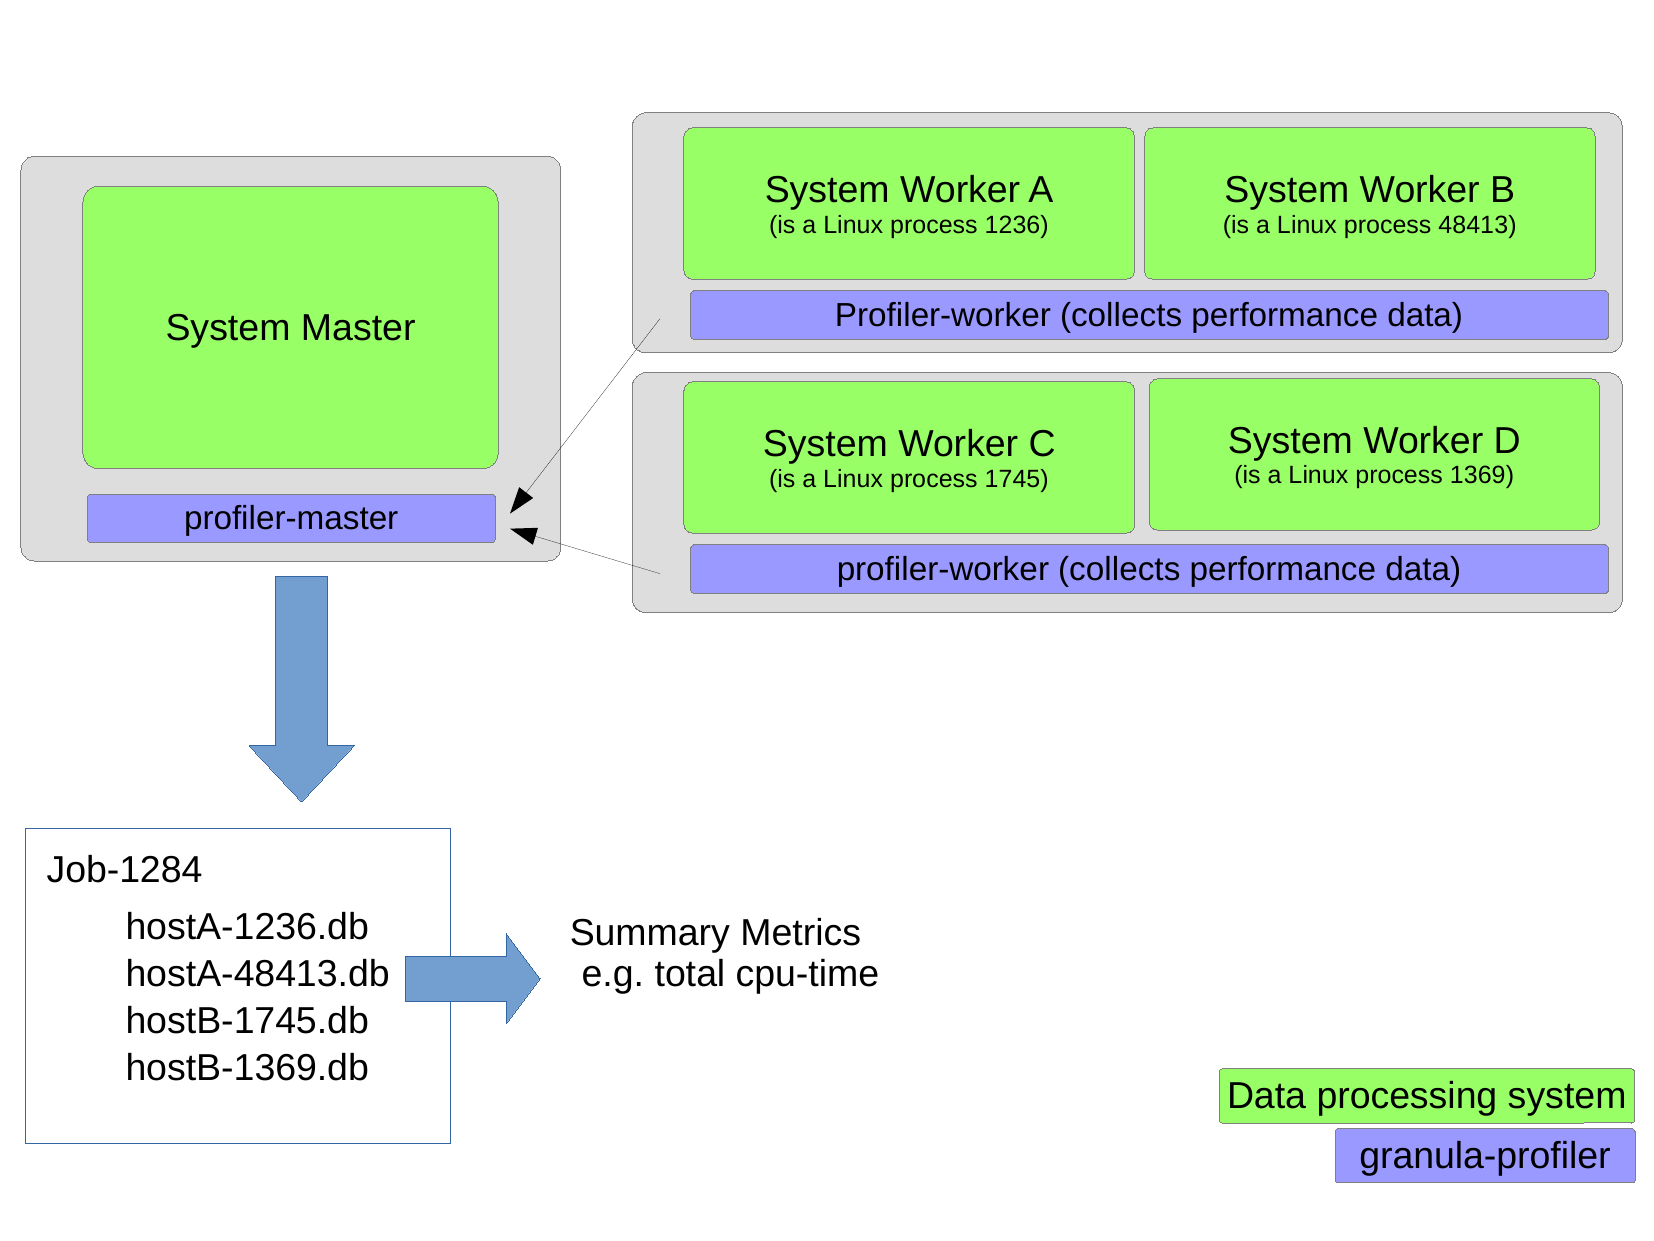

System Worker A
(is a Linux process 1236)
System Worker B
(is a Linux process 48413)
System Master
Profiler-worker (collects performance data)
System Worker D
(is a Linux process 1369)
System Worker C
(is a Linux process 1745)
profiler-master
profiler-worker (collects performance data)
Job-1284
hostA-1236.db
Summary Metrics
hostA-48413.db
e.g. total cpu-time
hostB-1745.db
hostB-1369.db
Data processing system
granula-profiler